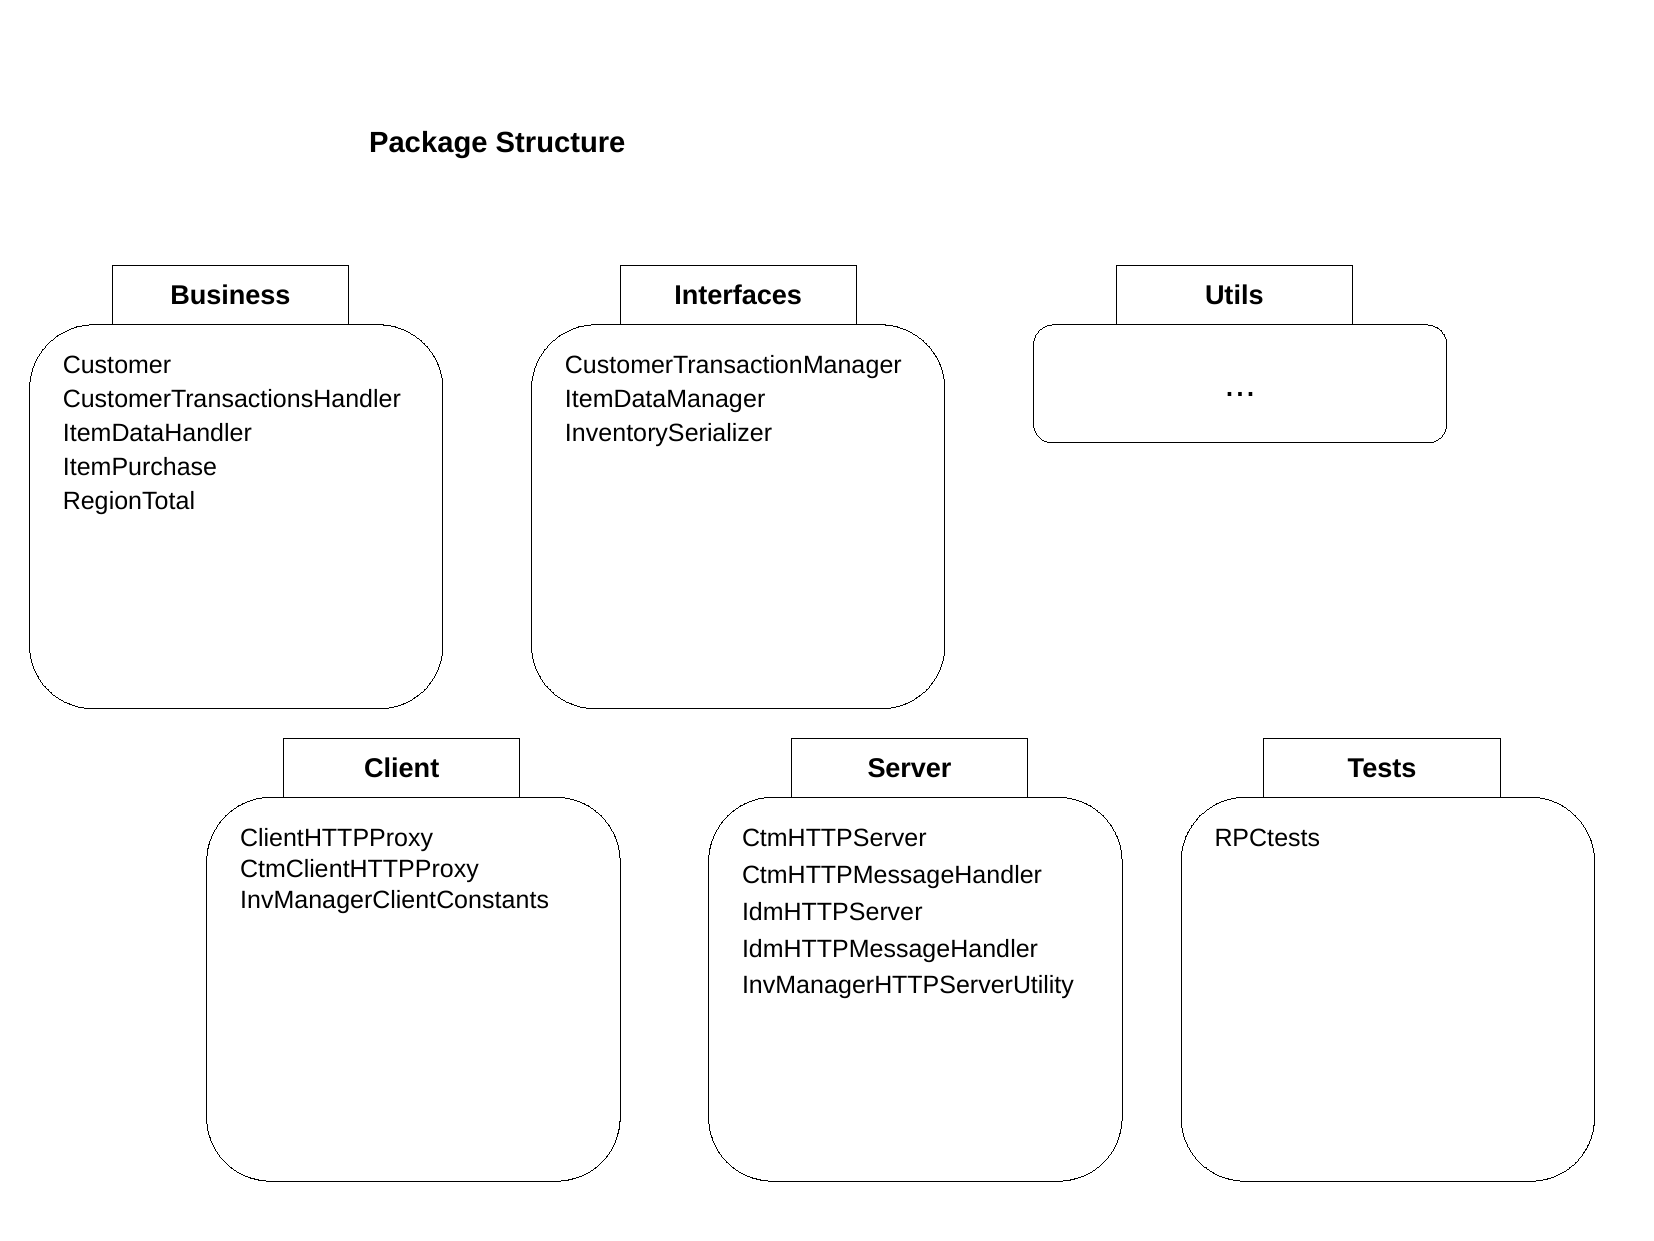

Package Structure
Business
Interfaces
Utils
Customer
CustomerTransactionsHandler
ItemDataHandler
ItemPurchase
RegionTotal
CustomerTransactionManager
ItemDataManager
InventorySerializer
...
Client
Server
Tests
ClientHTTPProxy
CtmClientHTTPProxy
InvManagerClientConstants
CtmHTTPServer
CtmHTTPMessageHandler
IdmHTTPServer
IdmHTTPMessageHandler
InvManagerHTTPServerUtility
RPCtests